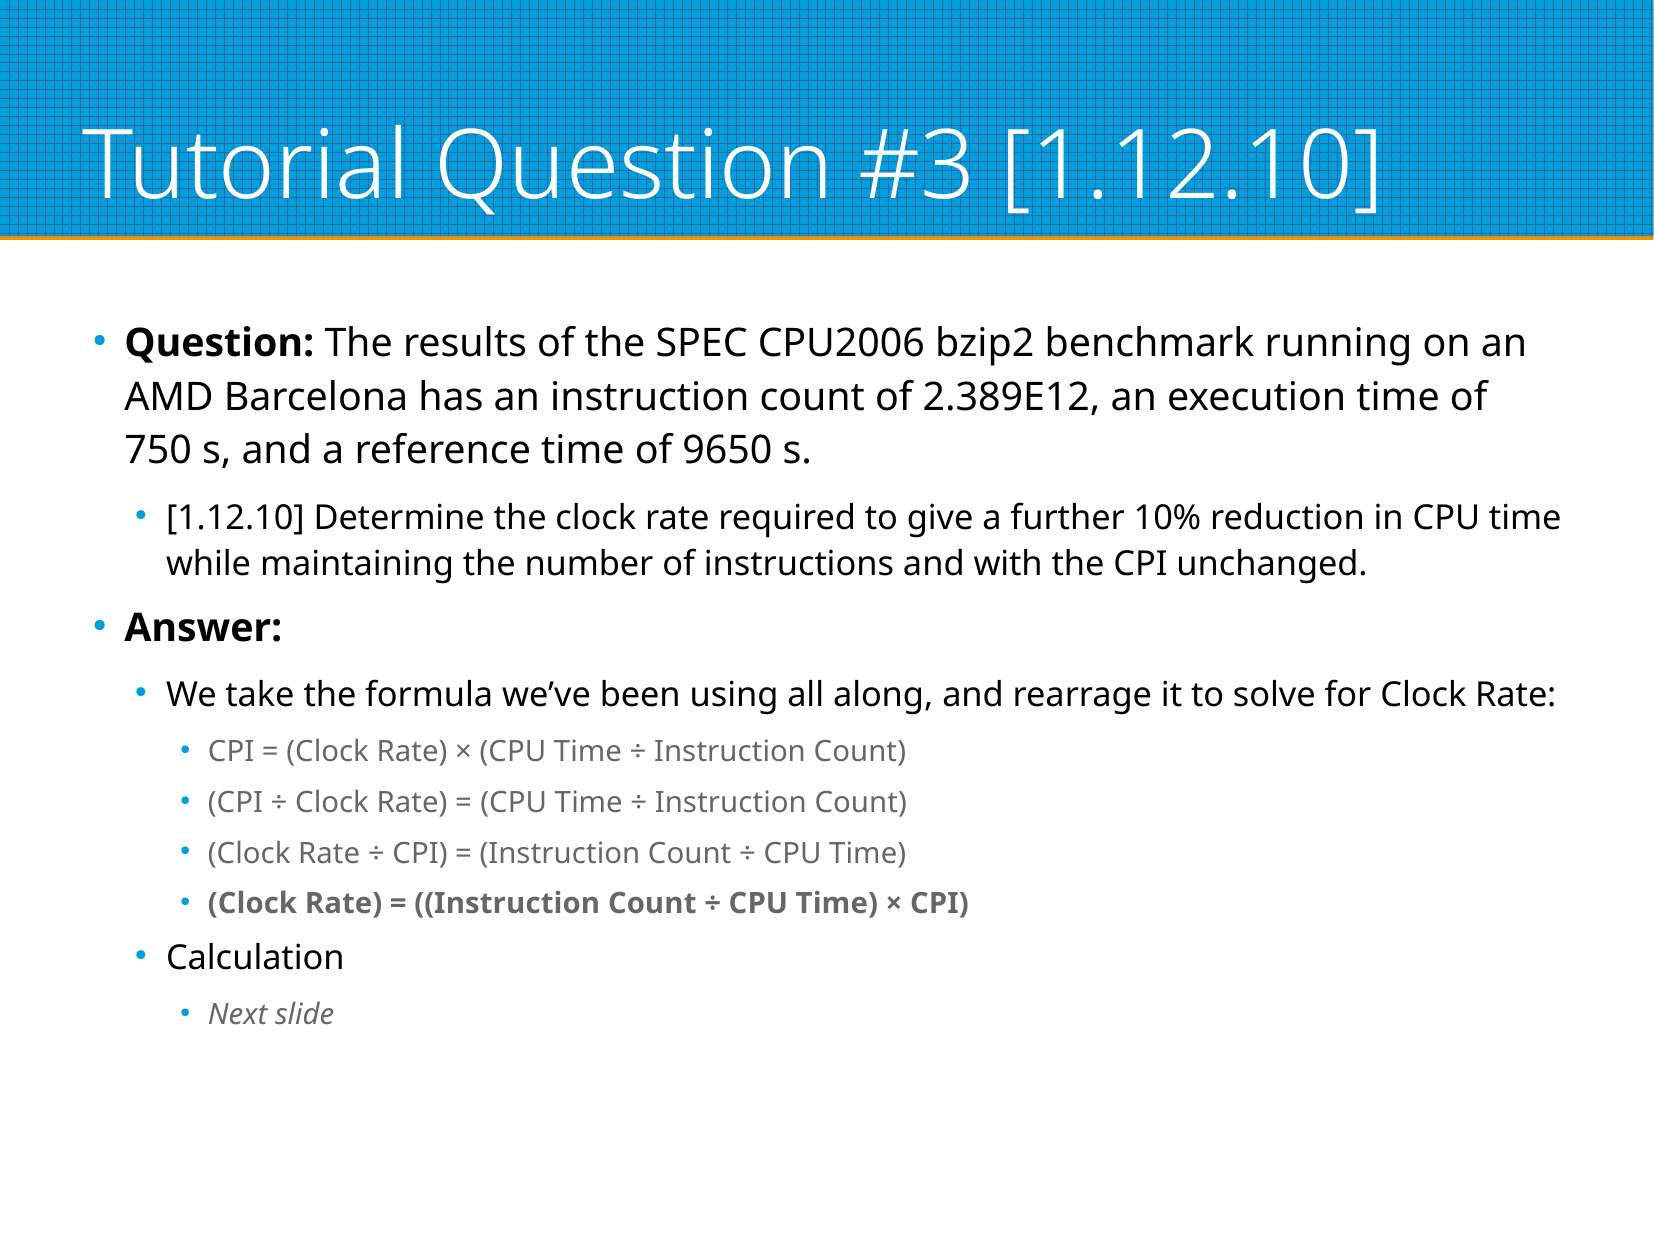

# Tutorial Question #3 [1.12.10]
Question: The results of the SPEC CPU2006 bzip2 benchmark running on an AMD Barcelona has an instruction count of 2.389E12, an execution time of 750 s, and a reference time of 9650 s.
[1.12.10] Determine the clock rate required to give a further 10% reduction in CPU time while maintaining the number of instructions and with the CPI unchanged.
Answer:
We take the formula we’ve been using all along, and rearrage it to solve for Clock Rate:
CPI = (Clock Rate) × (CPU Time ÷ Instruction Count)
(CPI ÷ Clock Rate) = (CPU Time ÷ Instruction Count)
(Clock Rate ÷ CPI) = (Instruction Count ÷ CPU Time)
(Clock Rate) = ((Instruction Count ÷ CPU Time) × CPI)
Calculation
Next slide